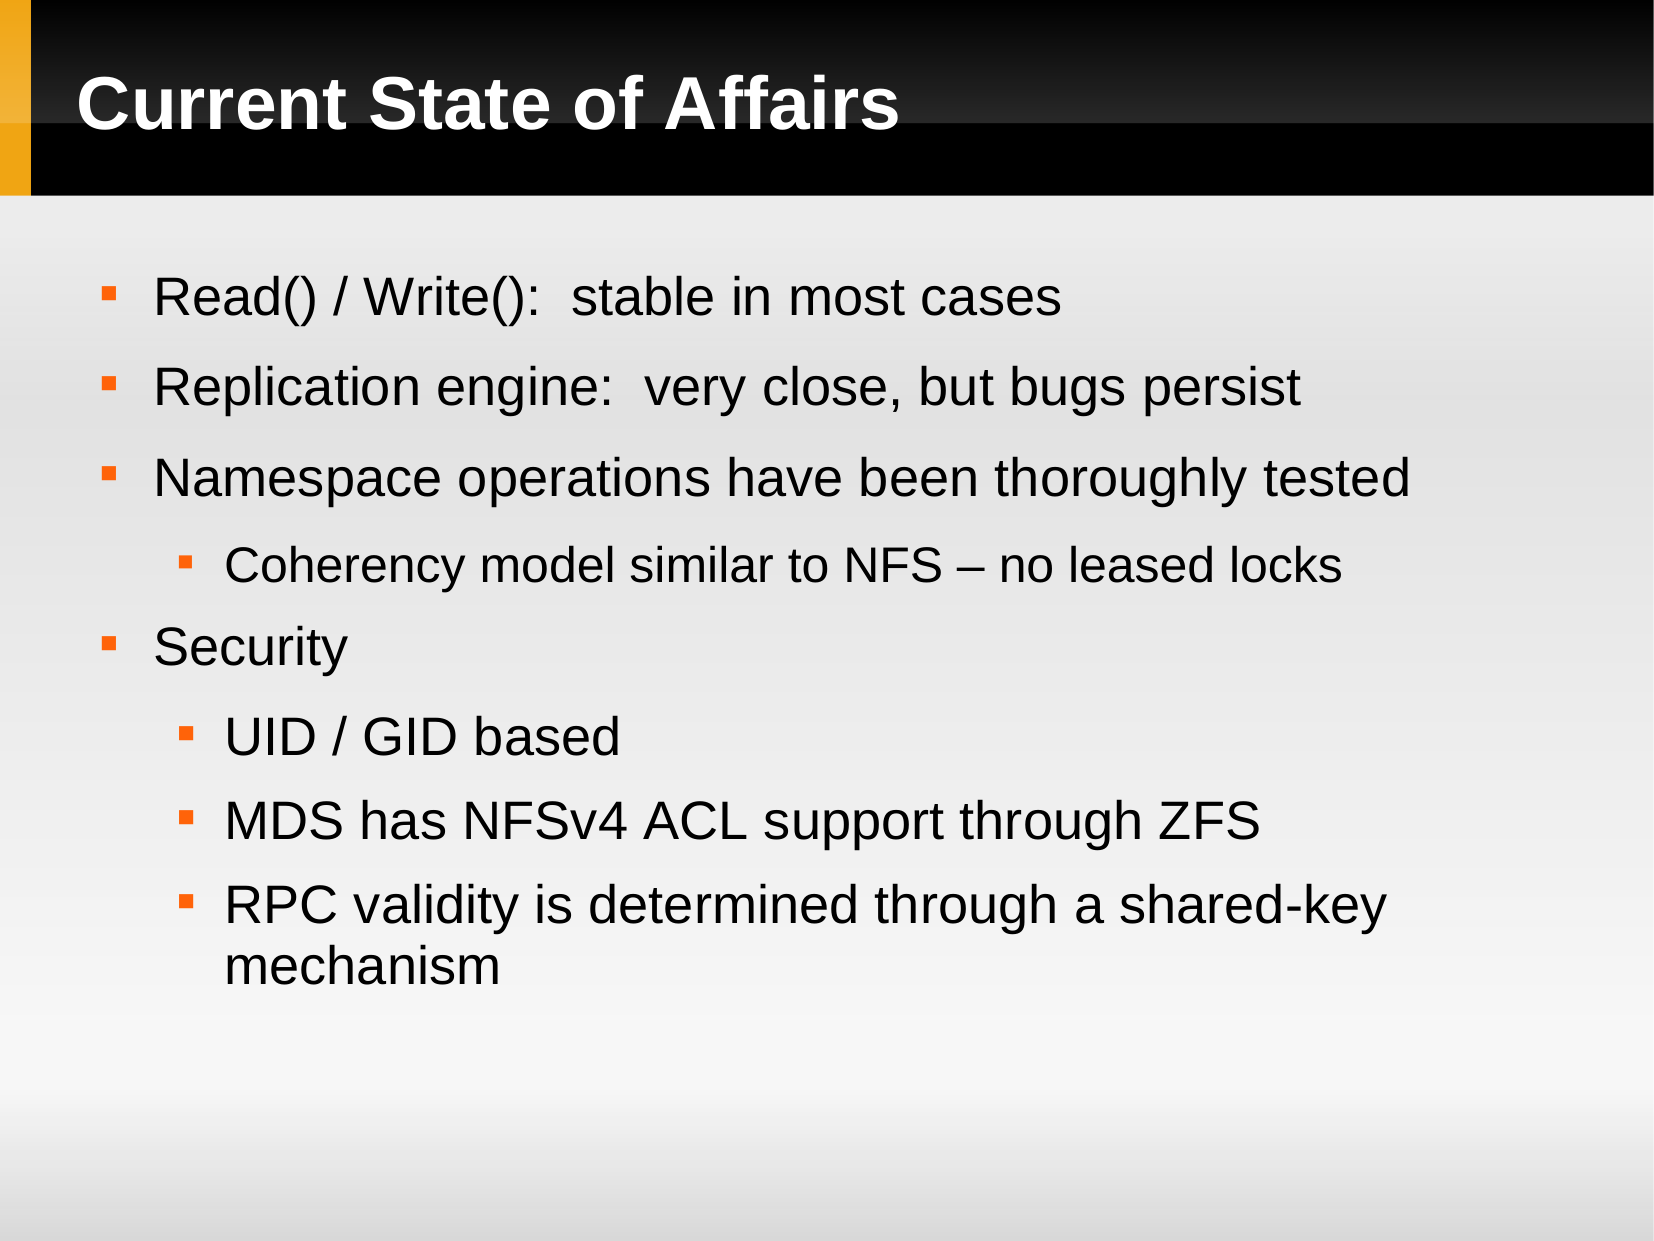

# Current State of Affairs
Read() / Write(): stable in most cases
Replication engine: very close, but bugs persist
Namespace operations have been thoroughly tested
Coherency model similar to NFS – no leased locks
Security
UID / GID based
MDS has NFSv4 ACL support through ZFS
RPC validity is determined through a shared-key mechanism